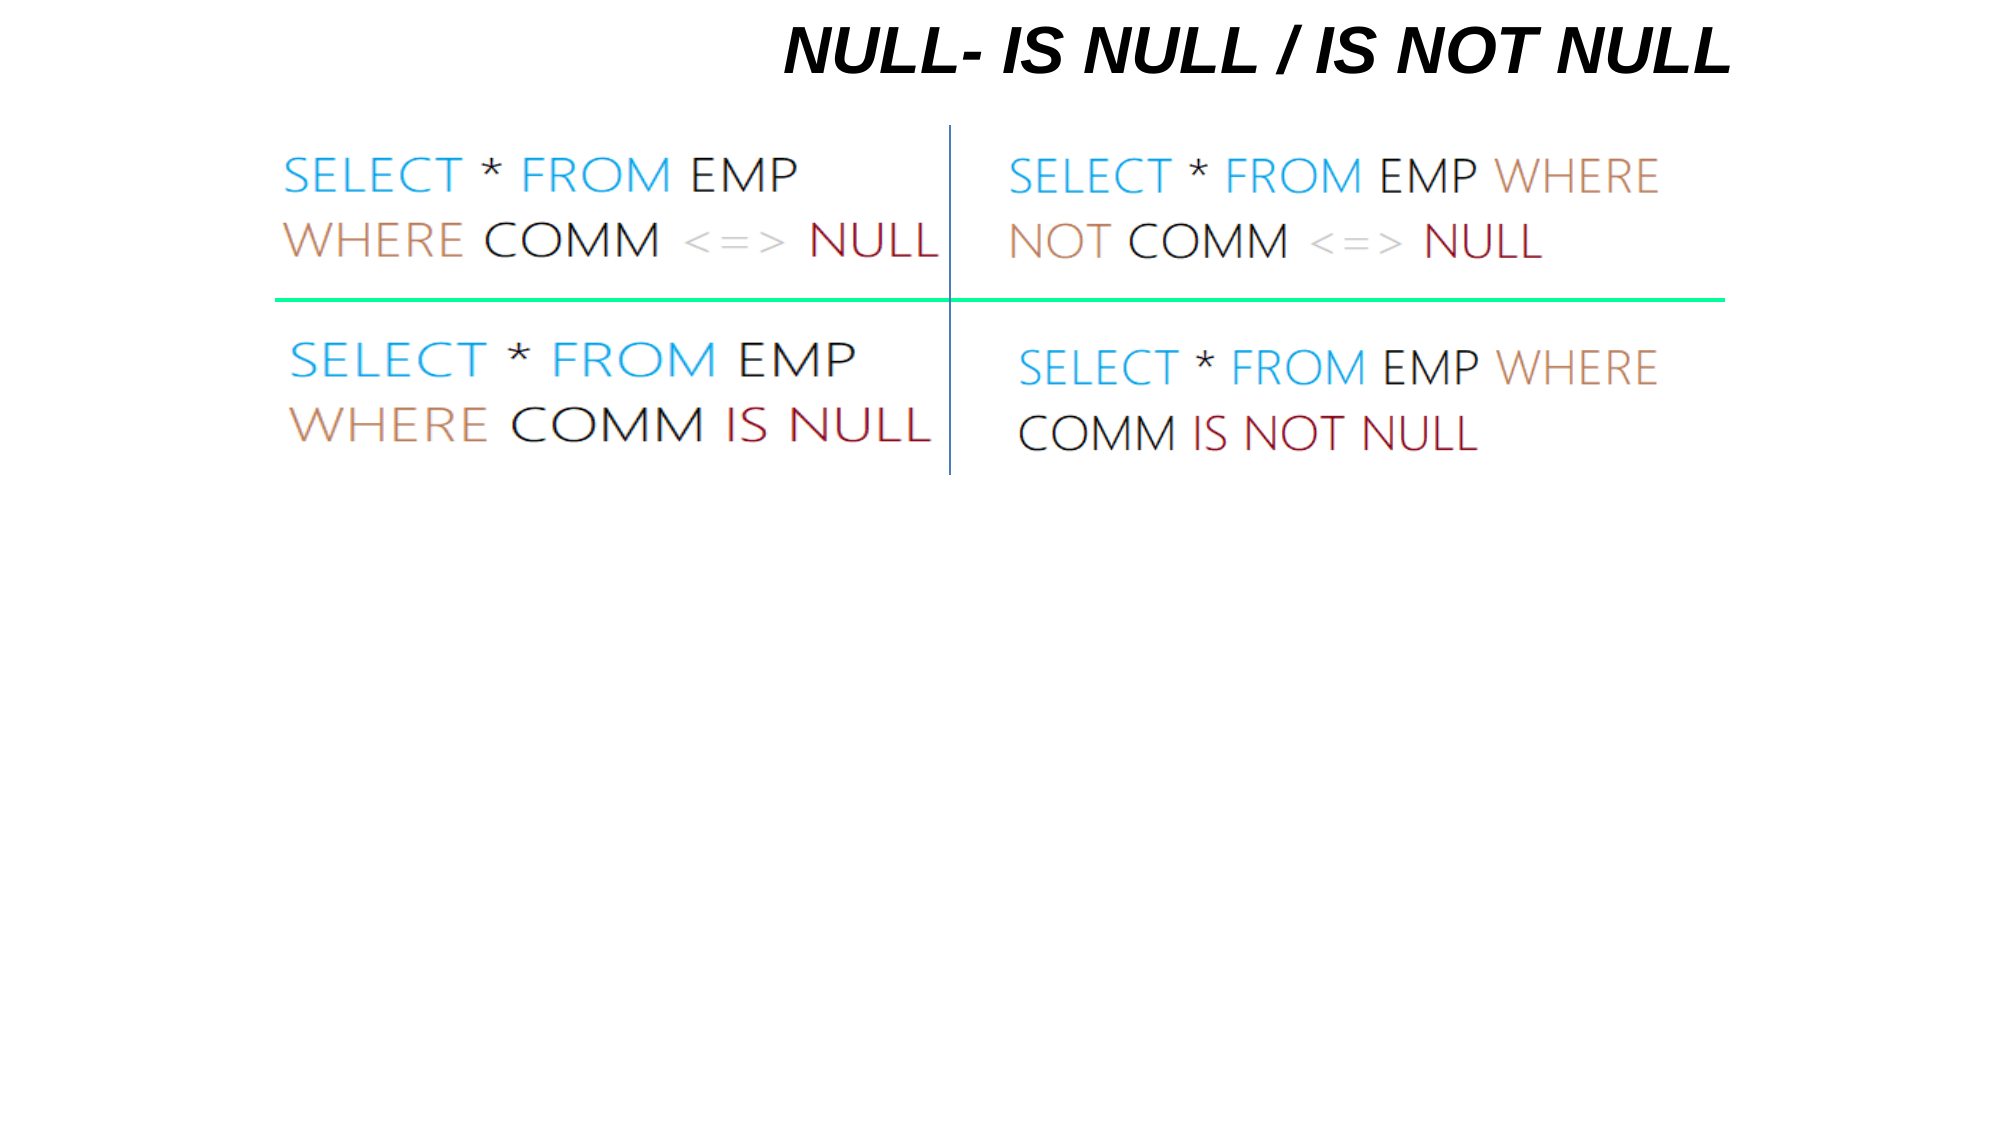

NULL- IS NULL / IS NOT NULL